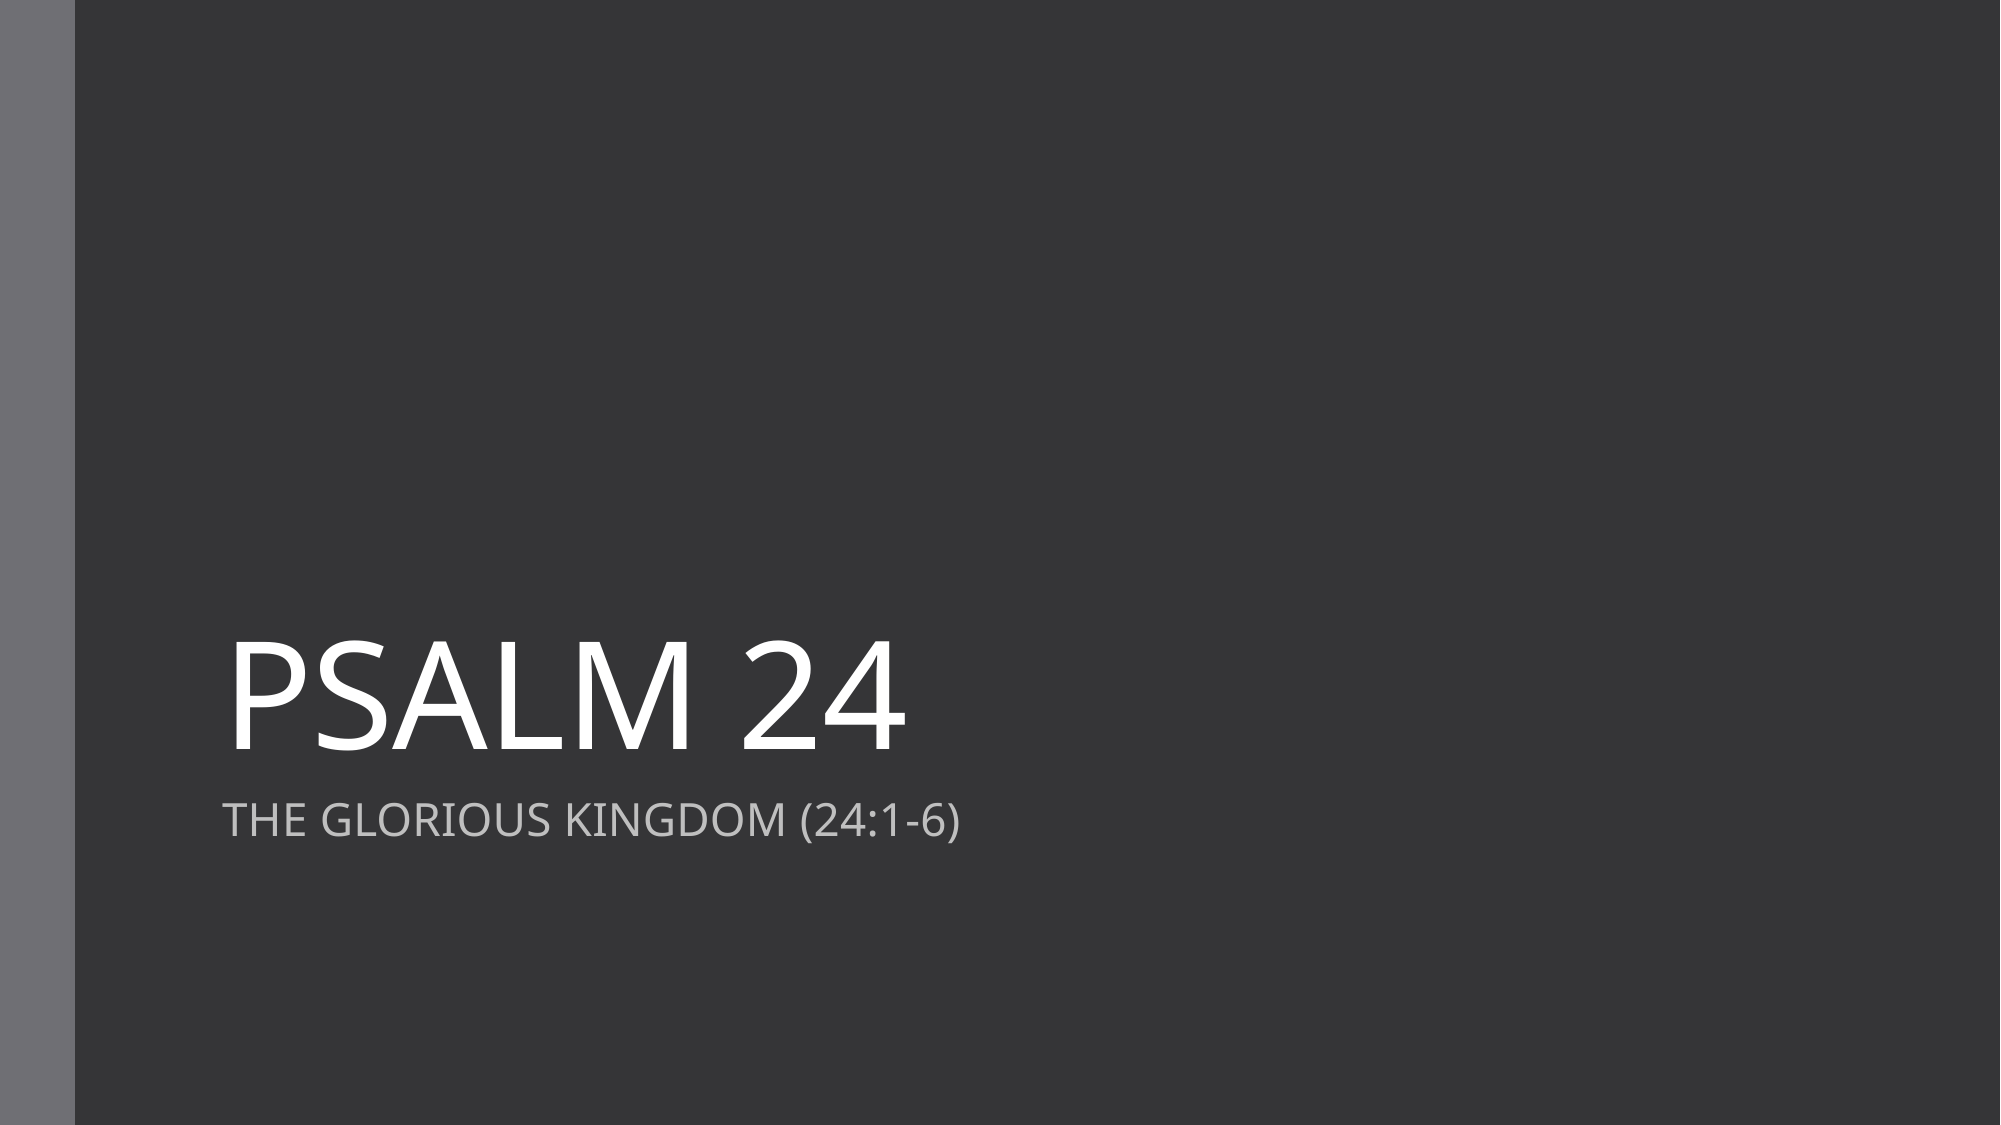

# PSALM 24
THE GLORIOUS KINGDOM (24:1-6)